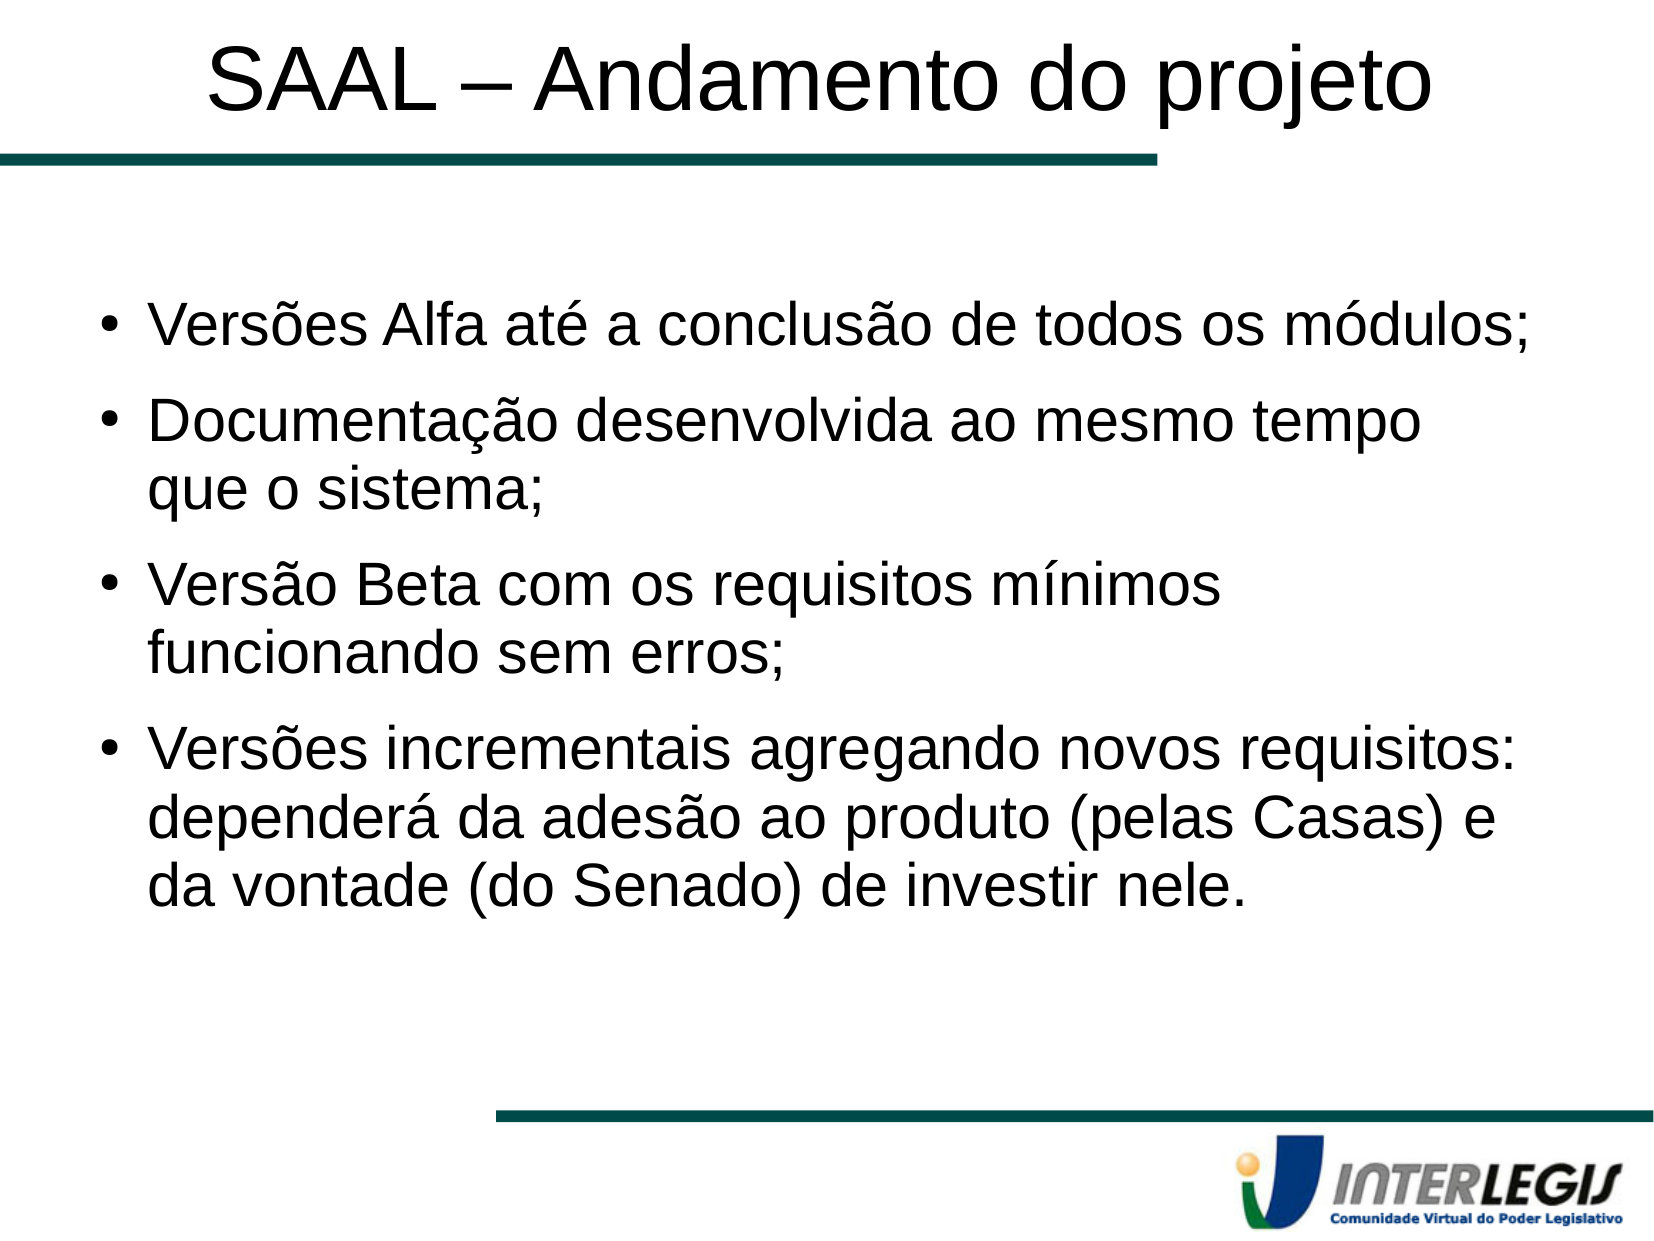

SAAL – Andamento do projeto
# Versões Alfa até a conclusão de todos os módulos;
Documentação desenvolvida ao mesmo tempo que o sistema;
Versão Beta com os requisitos mínimos funcionando sem erros;
Versões incrementais agregando novos requisitos: dependerá da adesão ao produto (pelas Casas) e da vontade (do Senado) de investir nele.